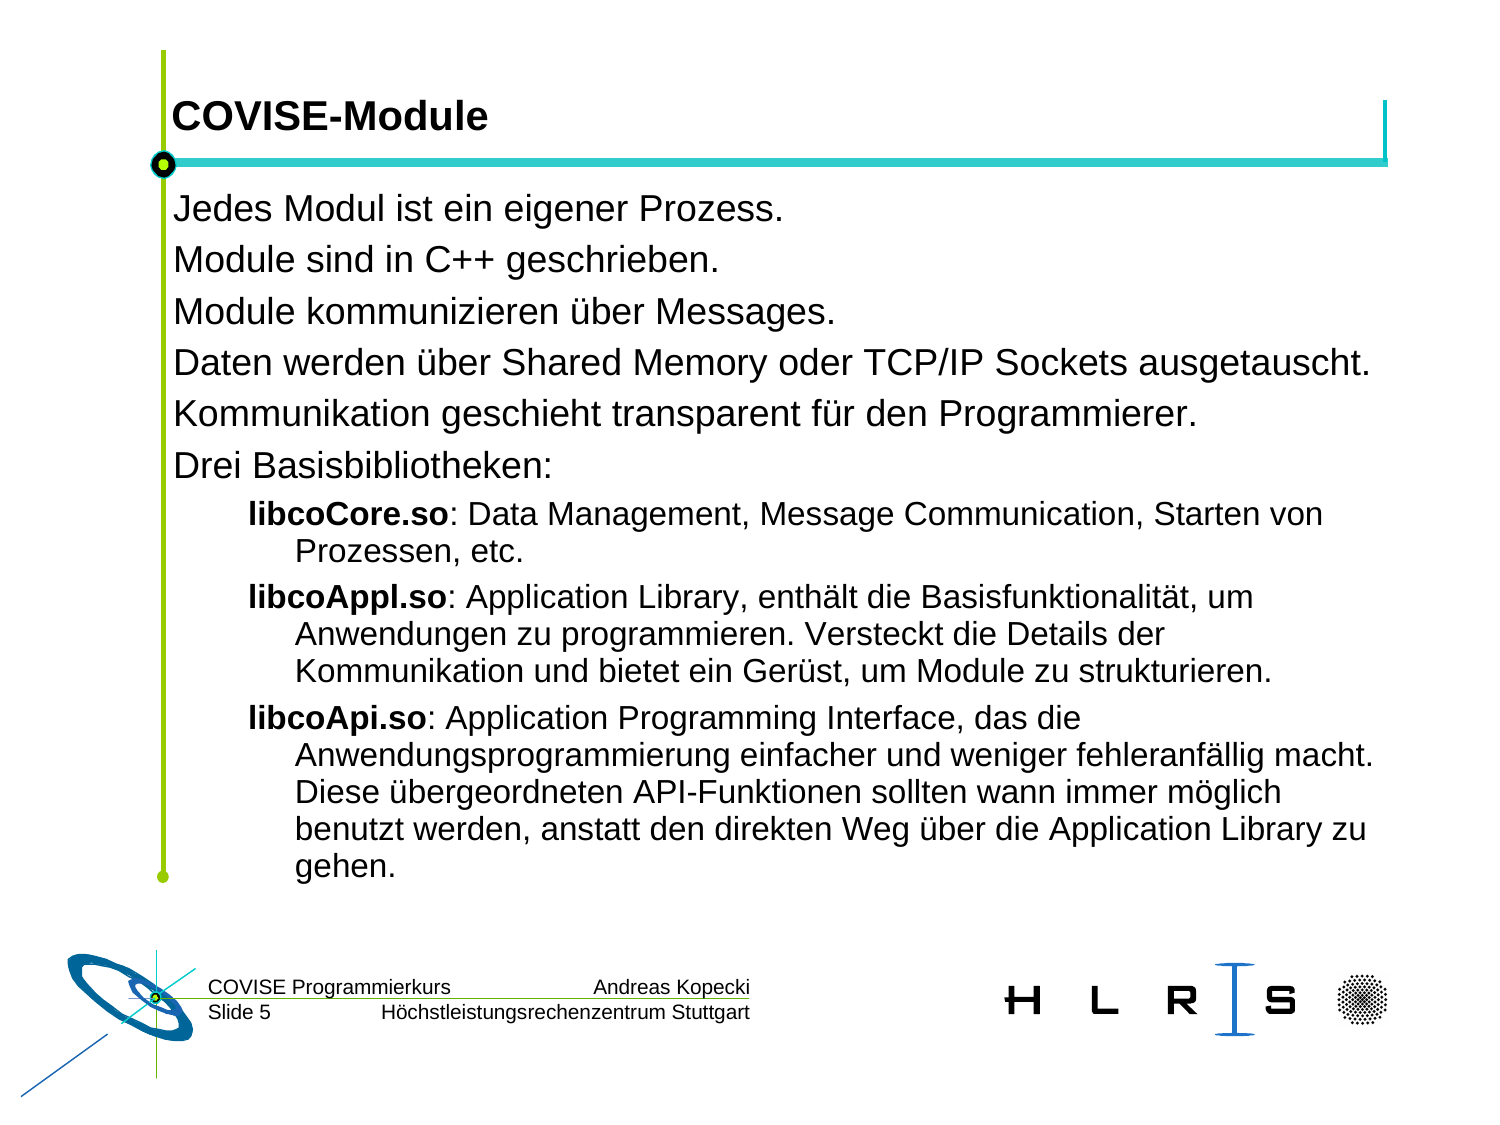

# COVISE-Module
Jedes Modul ist ein eigener Prozess.
Module sind in C++ geschrieben.
Module kommunizieren über Messages.
Daten werden über Shared Memory oder TCP/IP Sockets ausgetauscht.
Kommunikation geschieht transparent für den Programmierer.
Drei Basisbibliotheken:
libcoCore.so: Data Management, Message Communication, Starten von Prozessen, etc.
libcoAppl.so: Application Library, enthält die Basisfunktionalität, um Anwendungen zu programmieren. Versteckt die Details der Kommunikation und bietet ein Gerüst, um Module zu strukturieren.
libcoApi.so: Application Programming Interface, das die Anwendungsprogrammierung einfacher und weniger fehleranfällig macht. Diese übergeordneten API-Funktionen sollten wann immer möglich benutzt werden, anstatt den direkten Weg über die Application Library zu gehen.
COVISE Programmierkurs
5